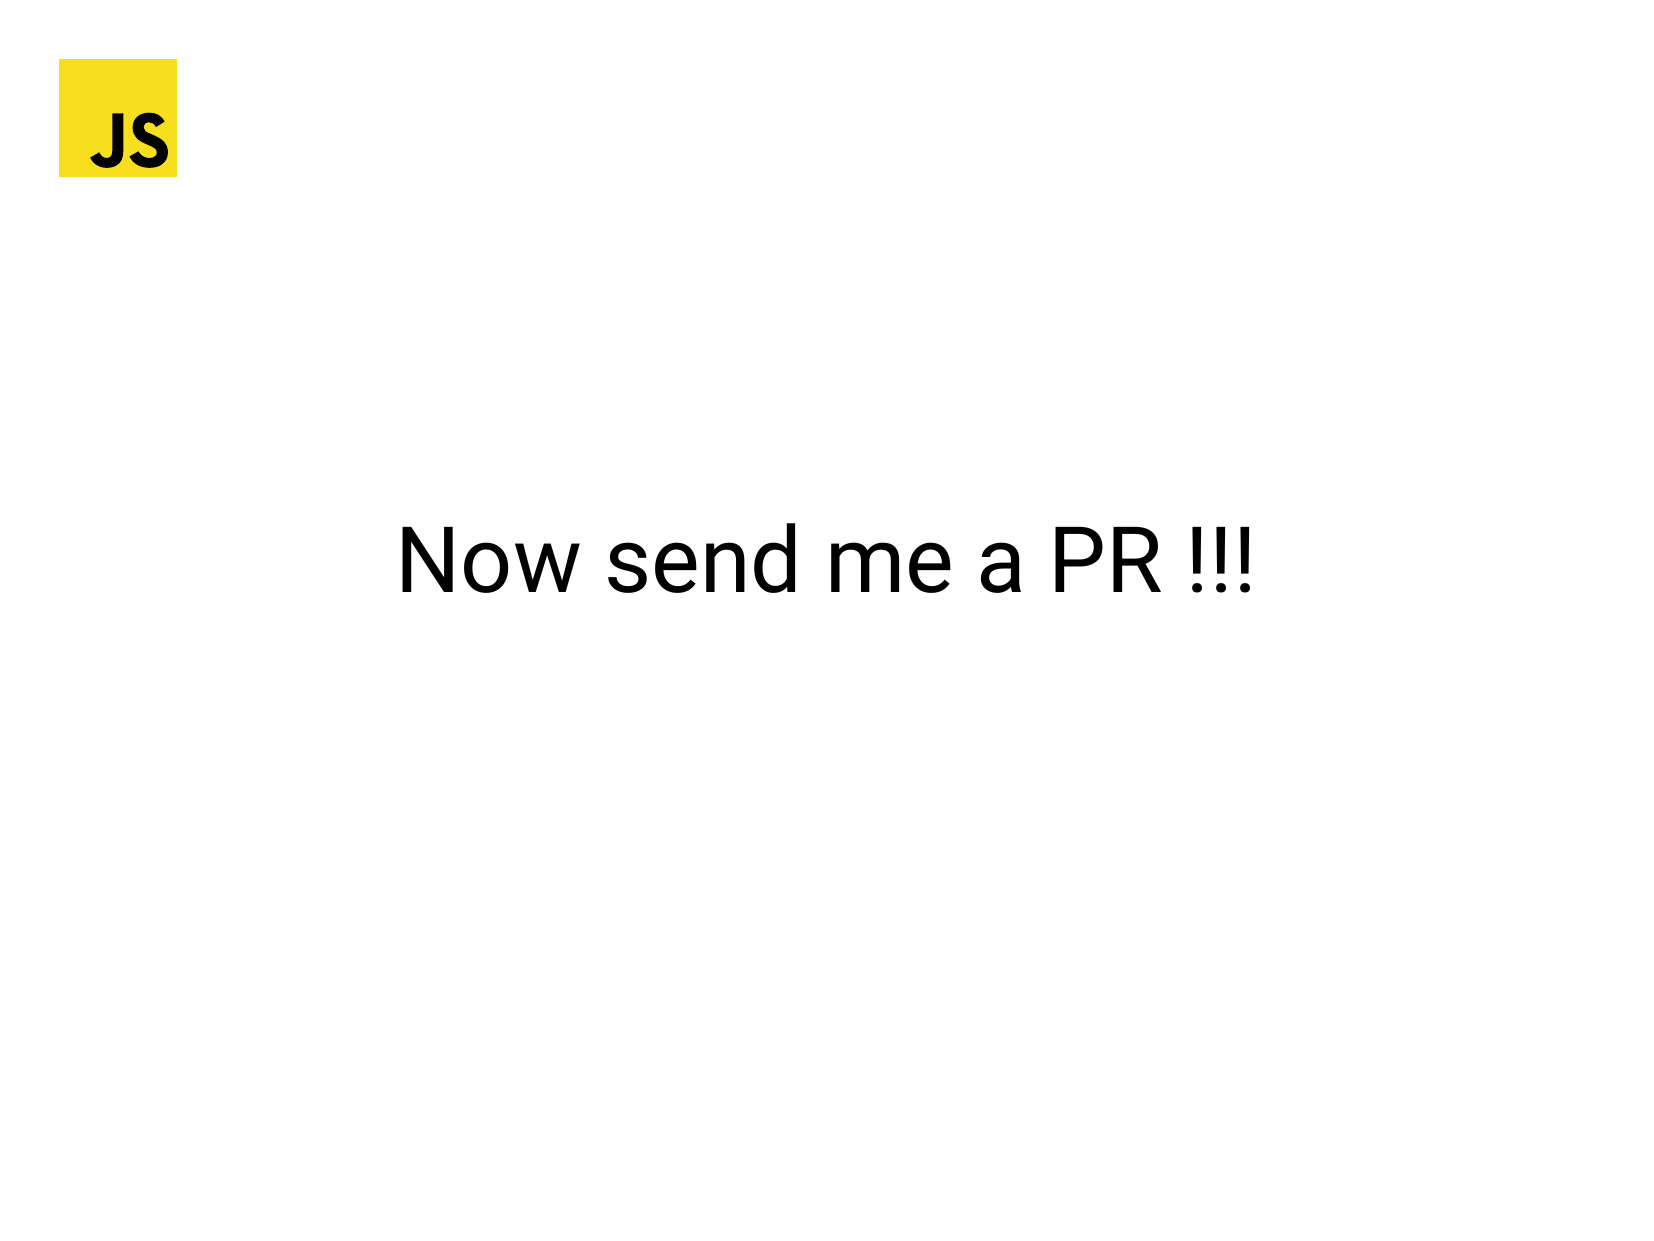

#
Now send me a PR !!!